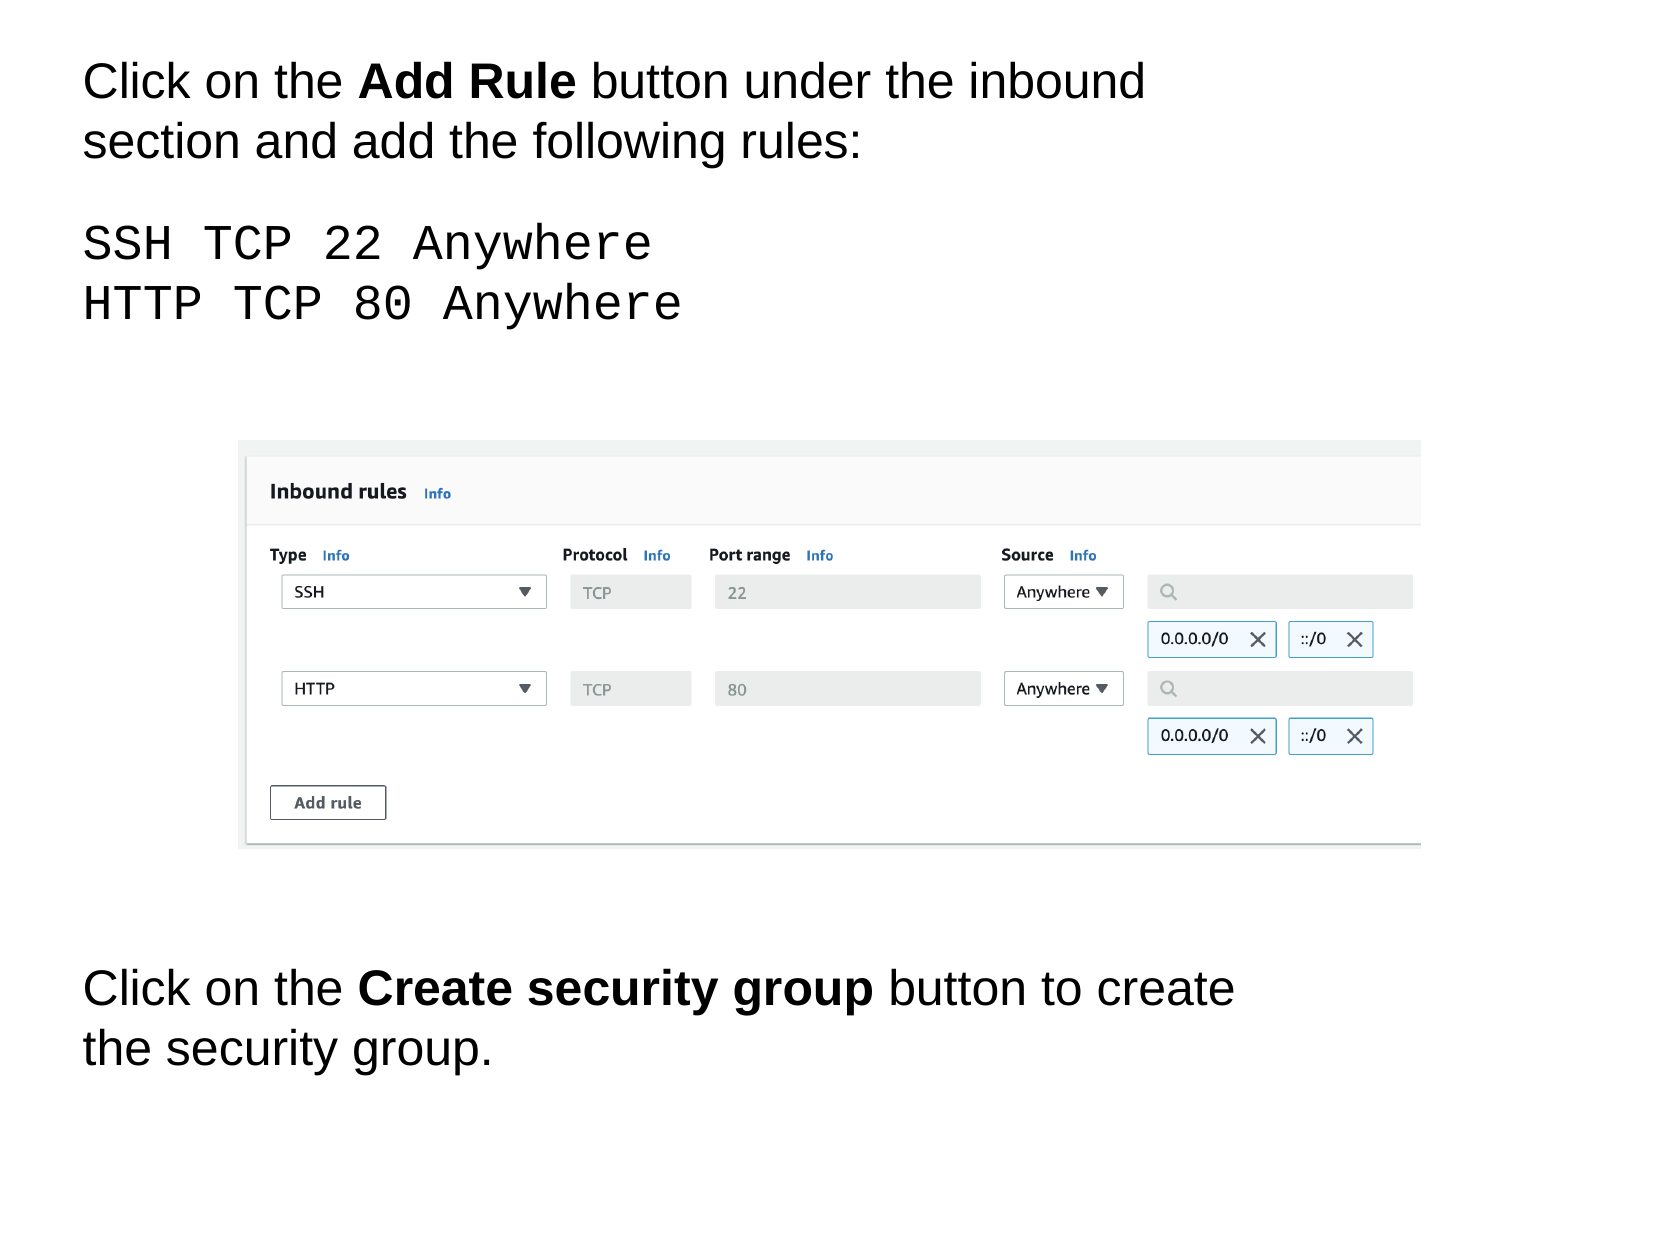

# Click on the Add Rule button under the inbound section and add the following rules:
SSH TCP 22 Anywhere
HTTP TCP 80 Anywhere
Click on the Create security group button to create the security group.